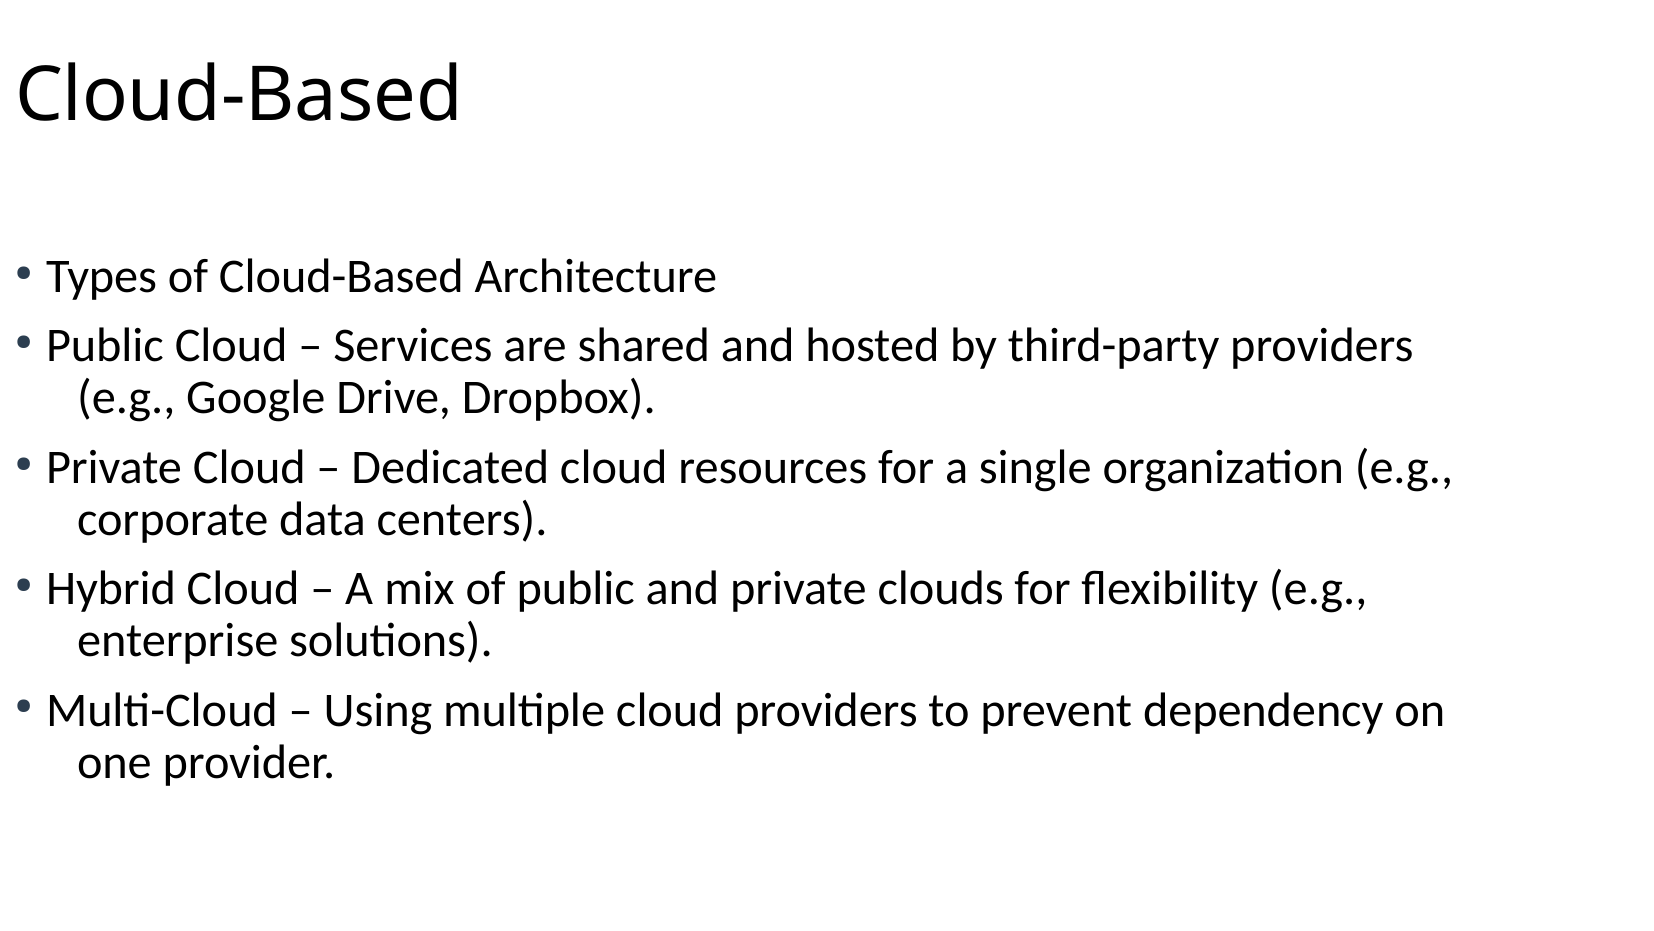

# Cloud-Based
Types of Cloud-Based Architecture
Public Cloud – Services are shared and hosted by third-party providers (e.g., Google Drive, Dropbox).
Private Cloud – Dedicated cloud resources for a single organization (e.g., corporate data centers).
Hybrid Cloud – A mix of public and private clouds for flexibility (e.g., enterprise solutions).
Multi-Cloud – Using multiple cloud providers to prevent dependency on one provider.